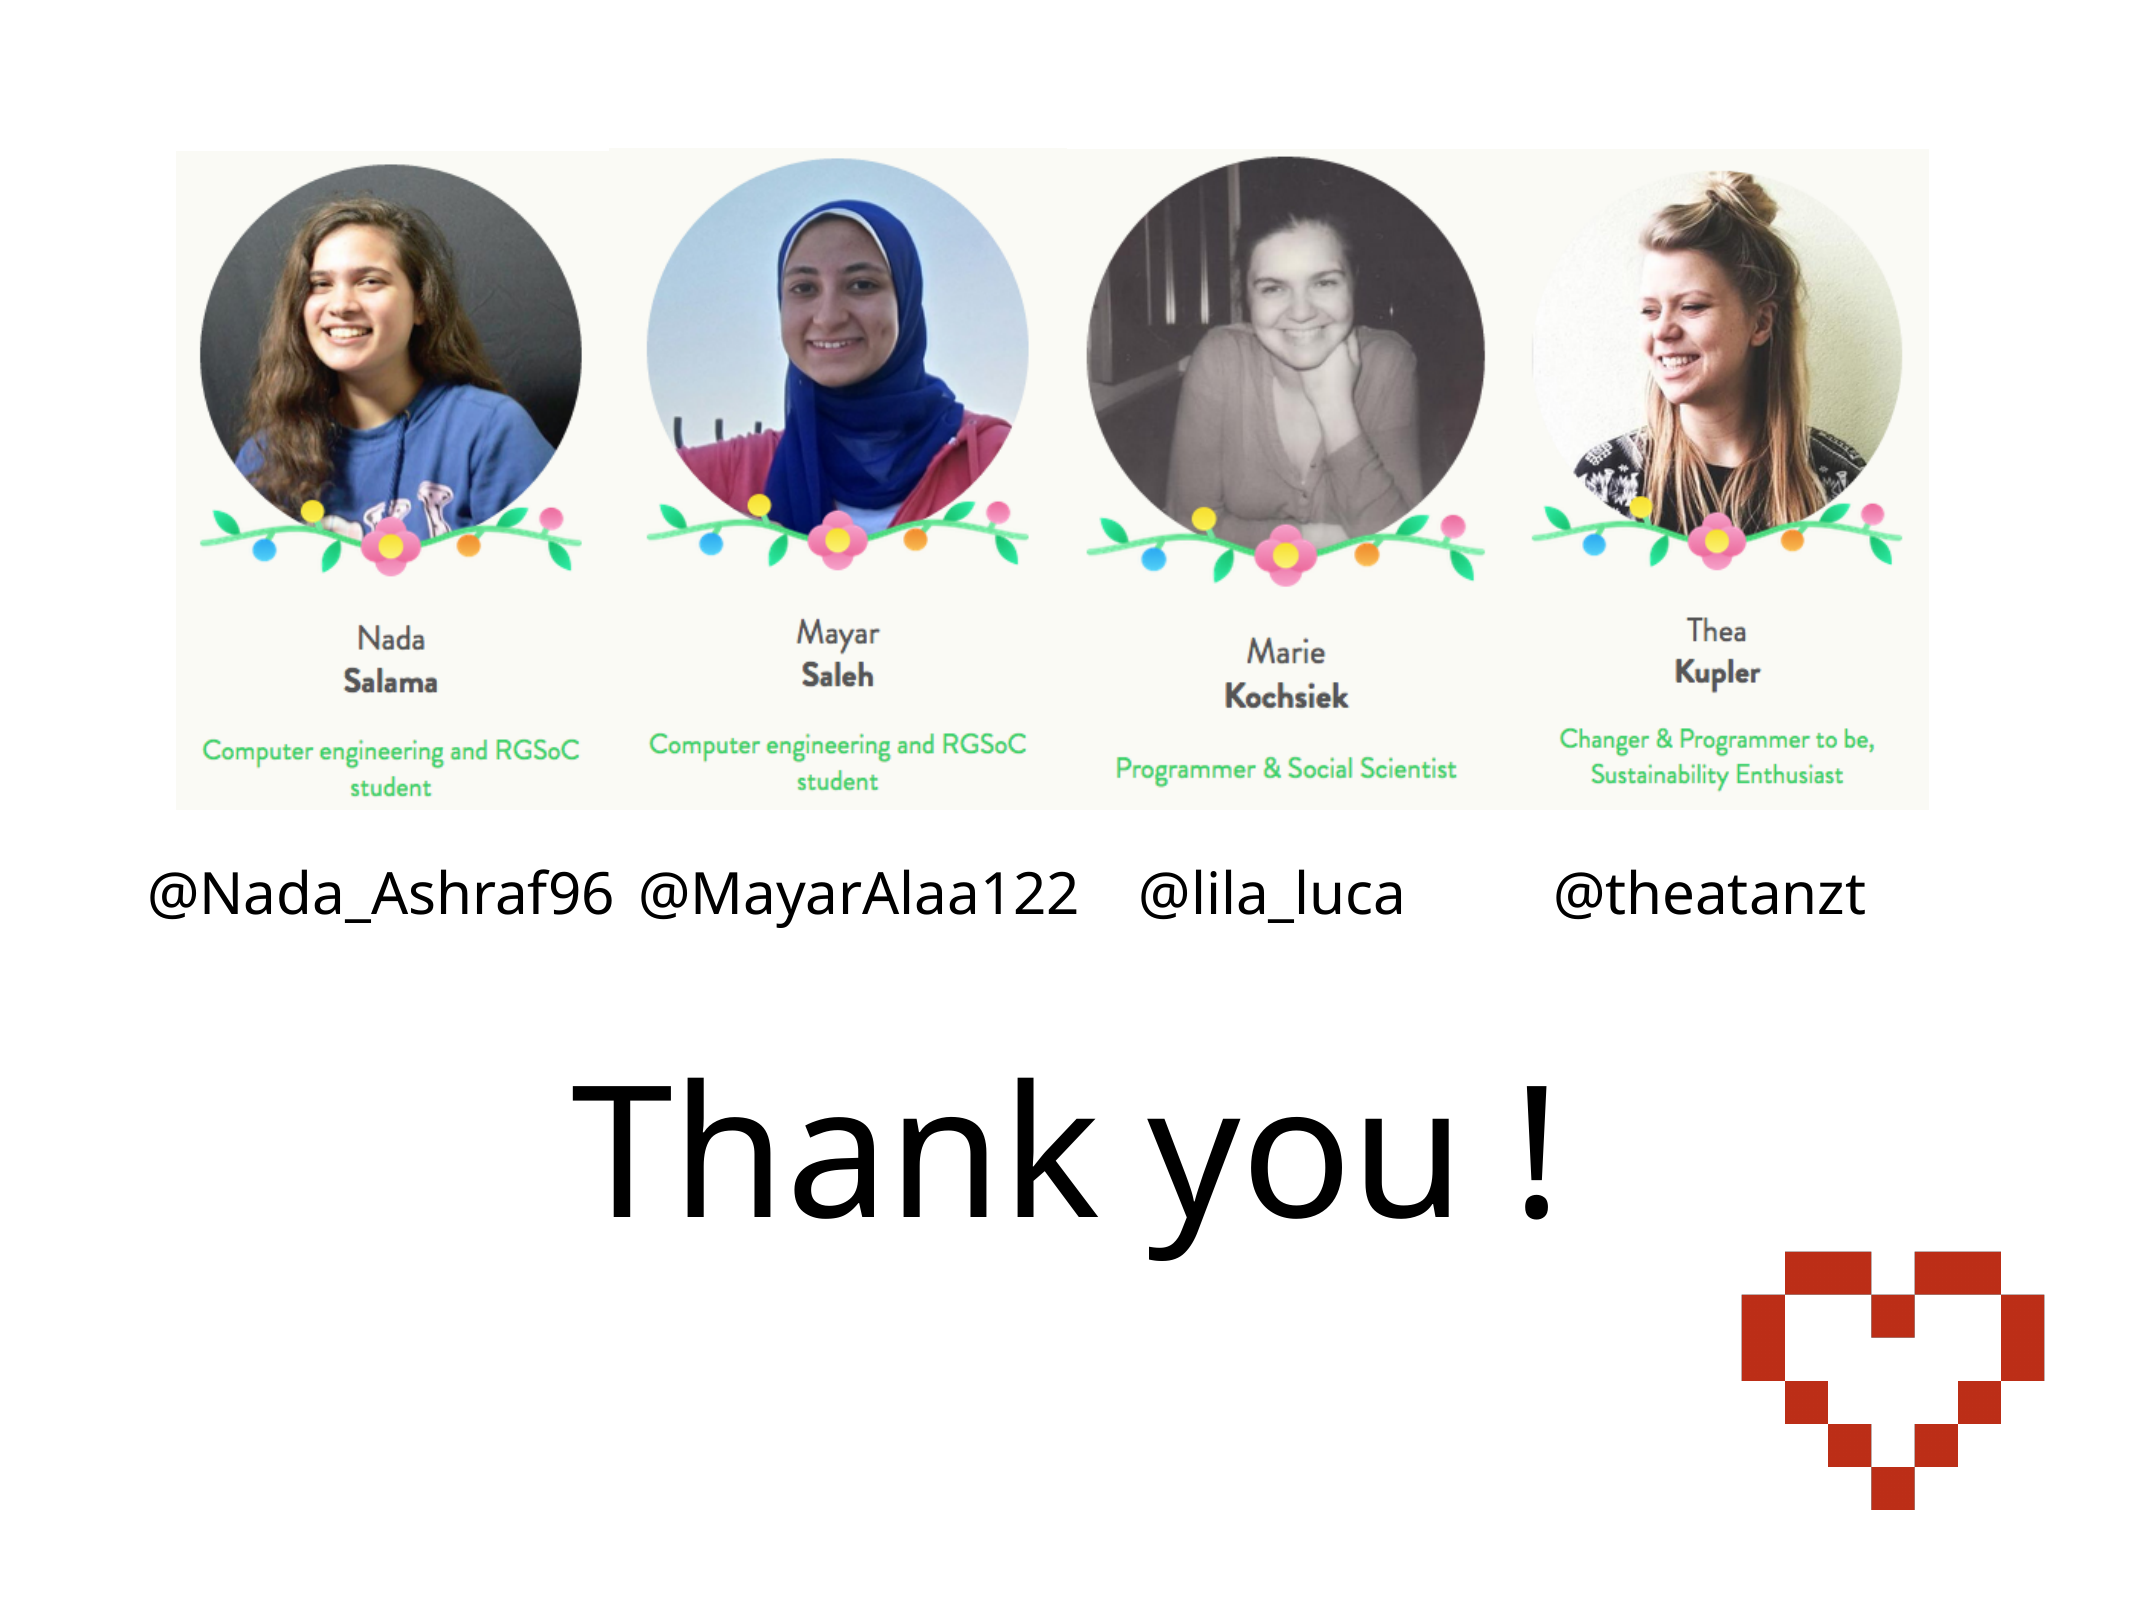

Thank you !
@Nada_Ashraf96
@MayarAlaa122
@lila_luca
@theatanzt